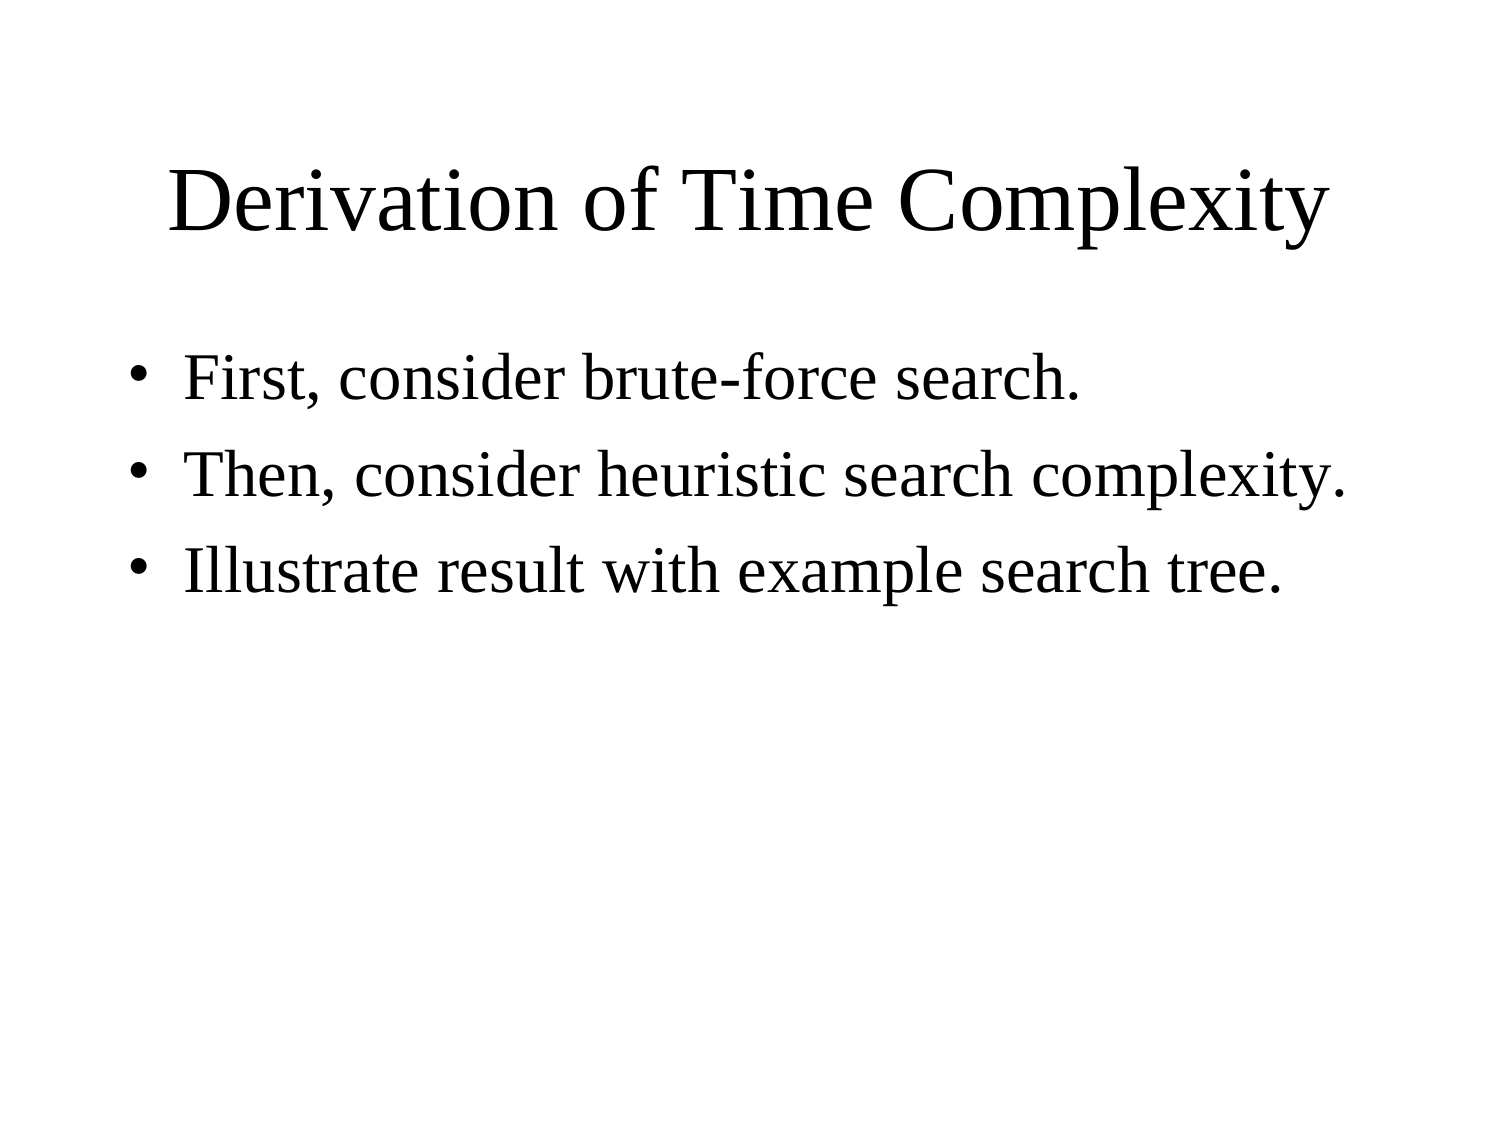

# Derivation of Time Complexity
First, consider brute-force search.
Then, consider heuristic search complexity.
Illustrate result with example search tree.